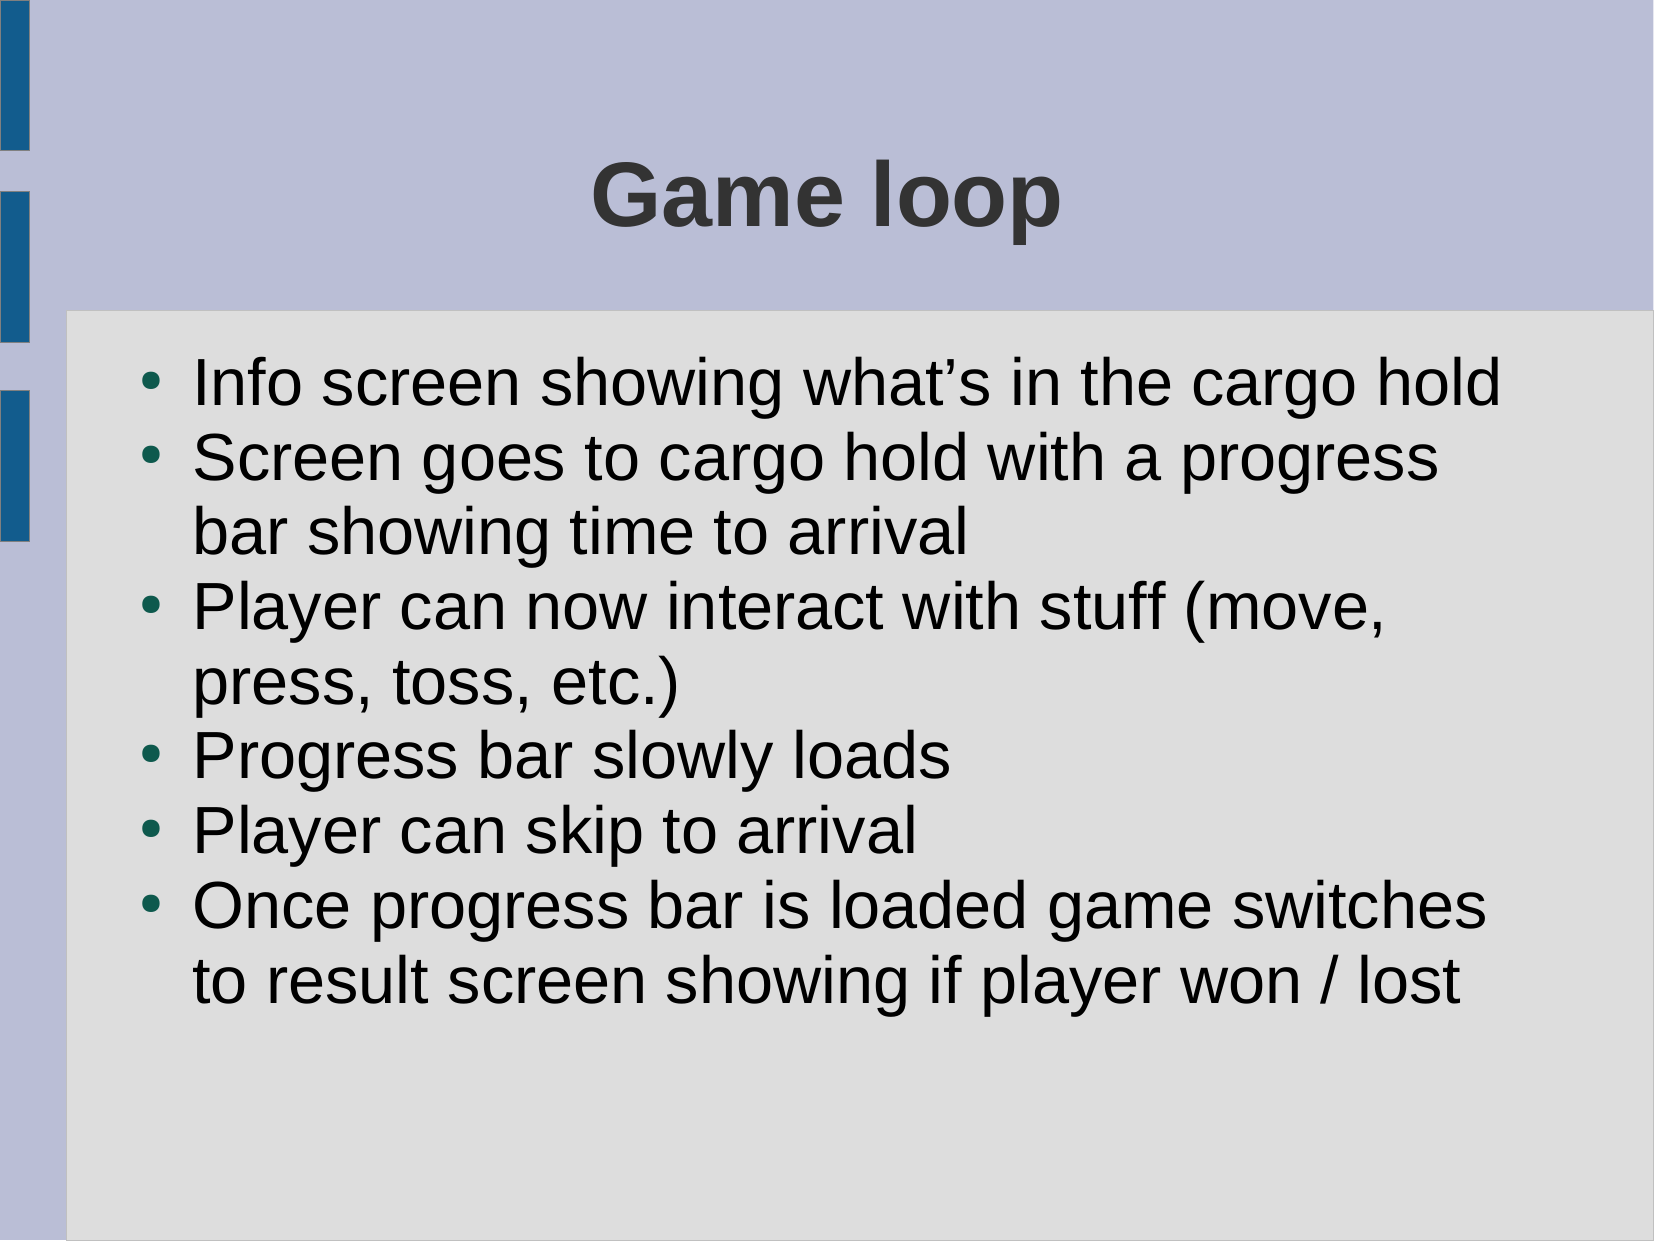

# Game loop
Info screen showing what’s in the cargo hold
Screen goes to cargo hold with a progress bar showing time to arrival
Player can now interact with stuff (move, press, toss, etc.)
Progress bar slowly loads
Player can skip to arrival
Once progress bar is loaded game switches to result screen showing if player won / lost